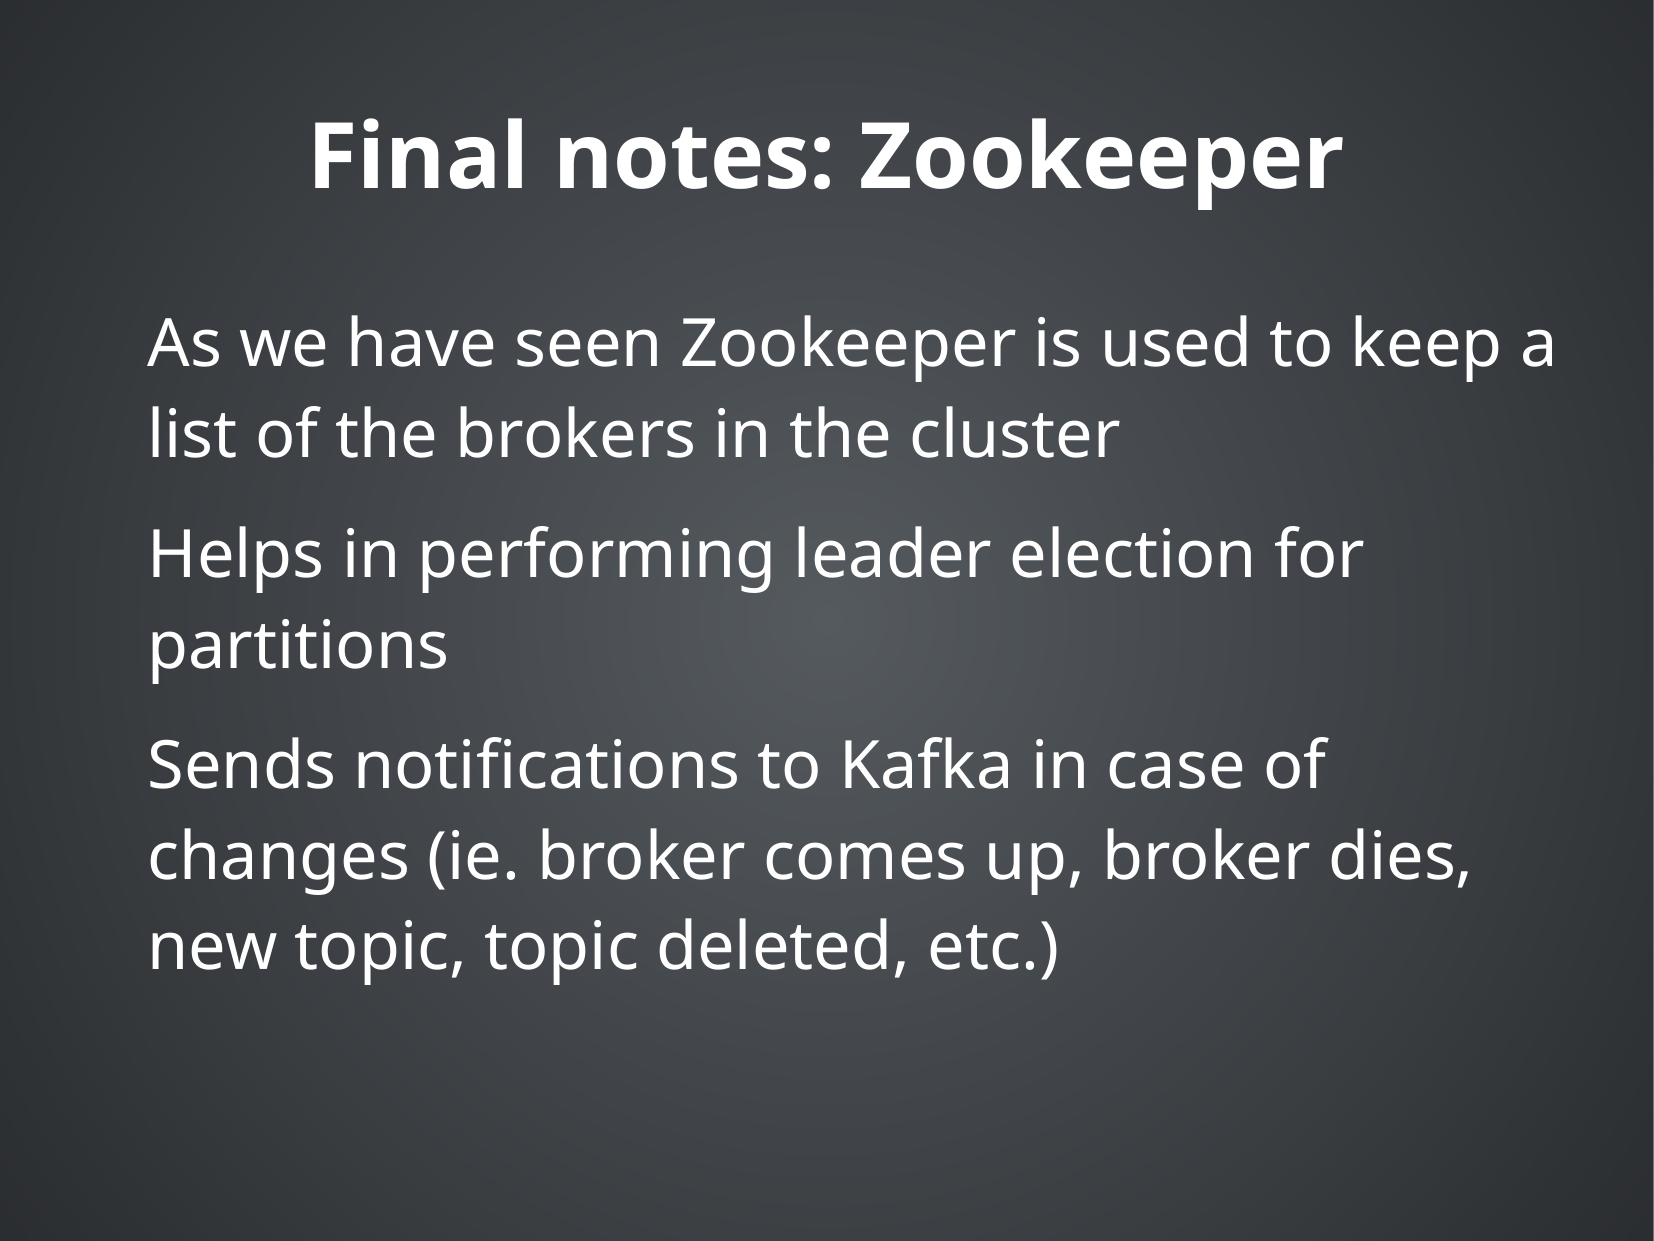

# Final notes: Zookeeper
As we have seen Zookeeper is used to keep a list of the brokers in the cluster
Helps in performing leader election for partitions
Sends notifications to Kafka in case of changes (ie. broker comes up, broker dies, new topic, topic deleted, etc.)